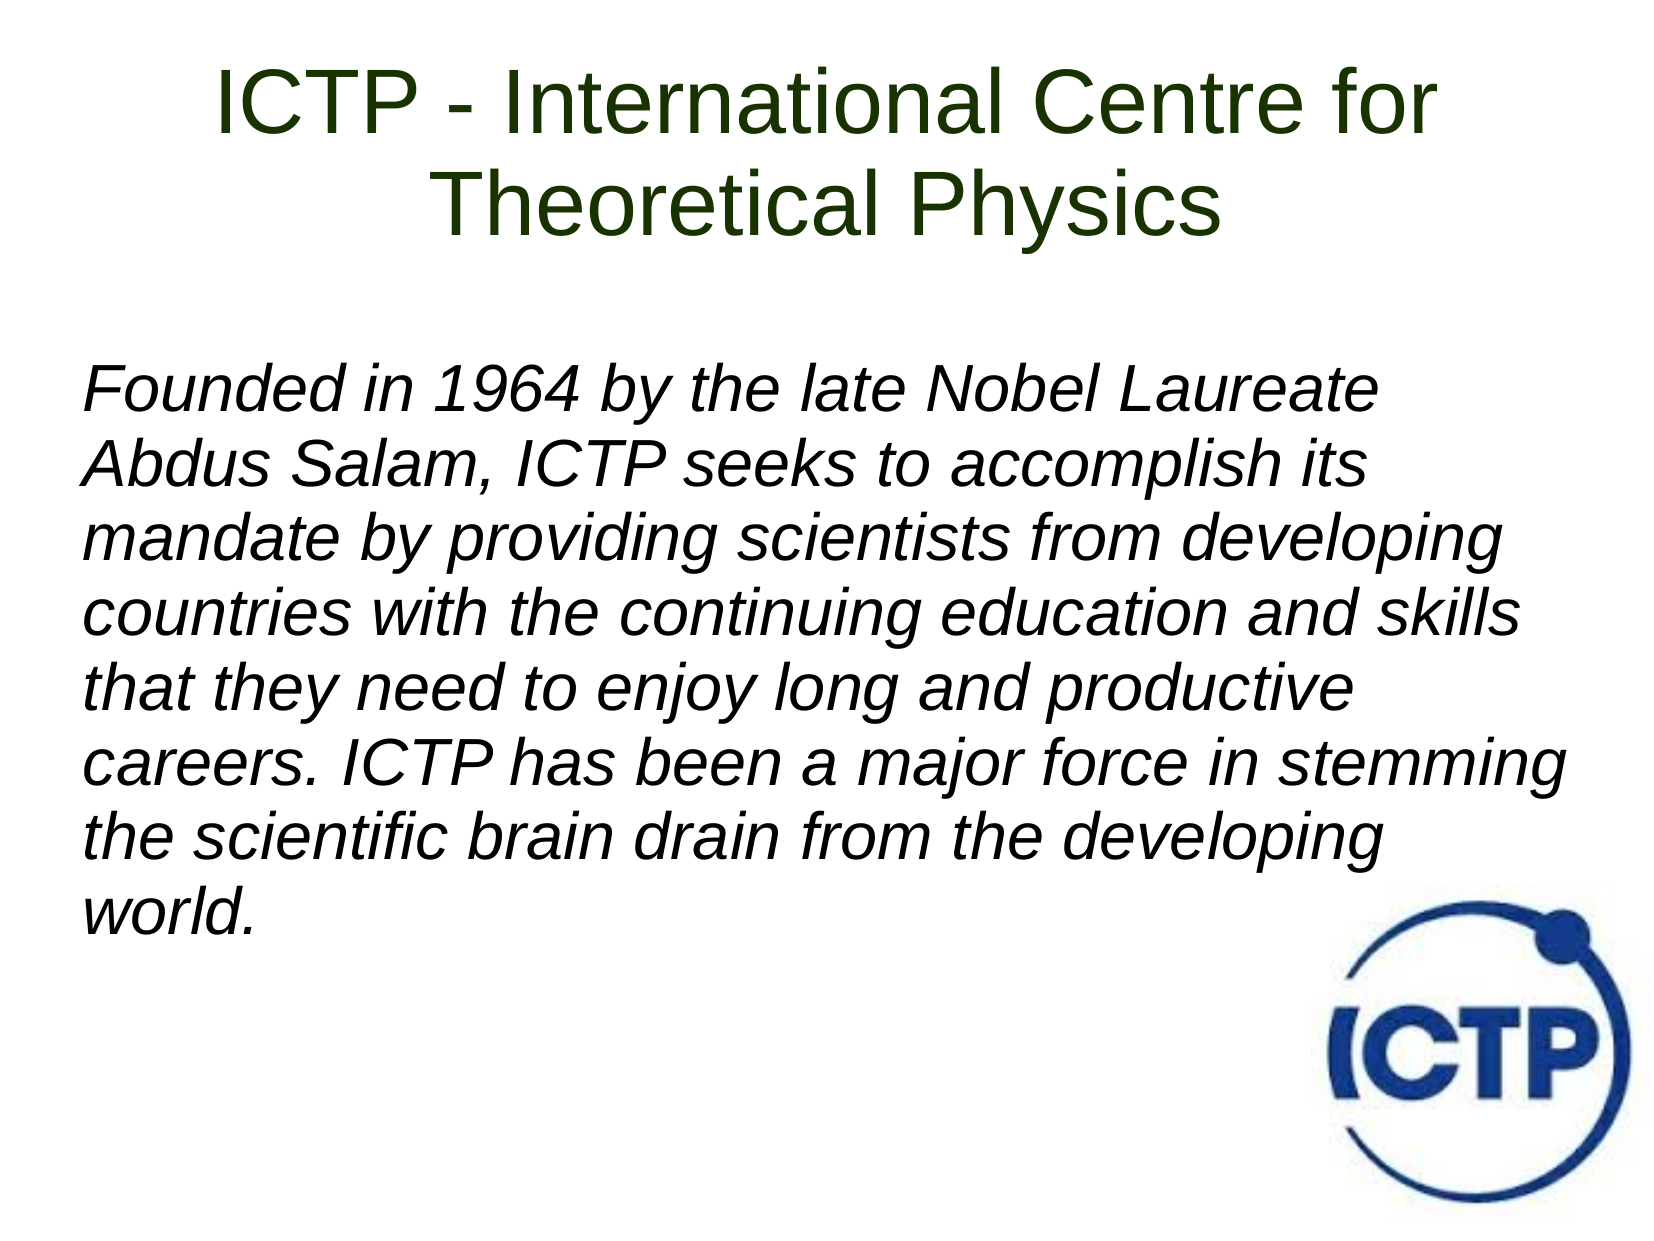

# ICTP - International Centre for Theoretical Physics
Founded in 1964 by the late Nobel Laureate Abdus Salam, ICTP seeks to accomplish its mandate by providing scientists from developing countries with the continuing education and skills that they need to enjoy long and productive careers. ICTP has been a major force in stemming the scientific brain drain from the developing world.